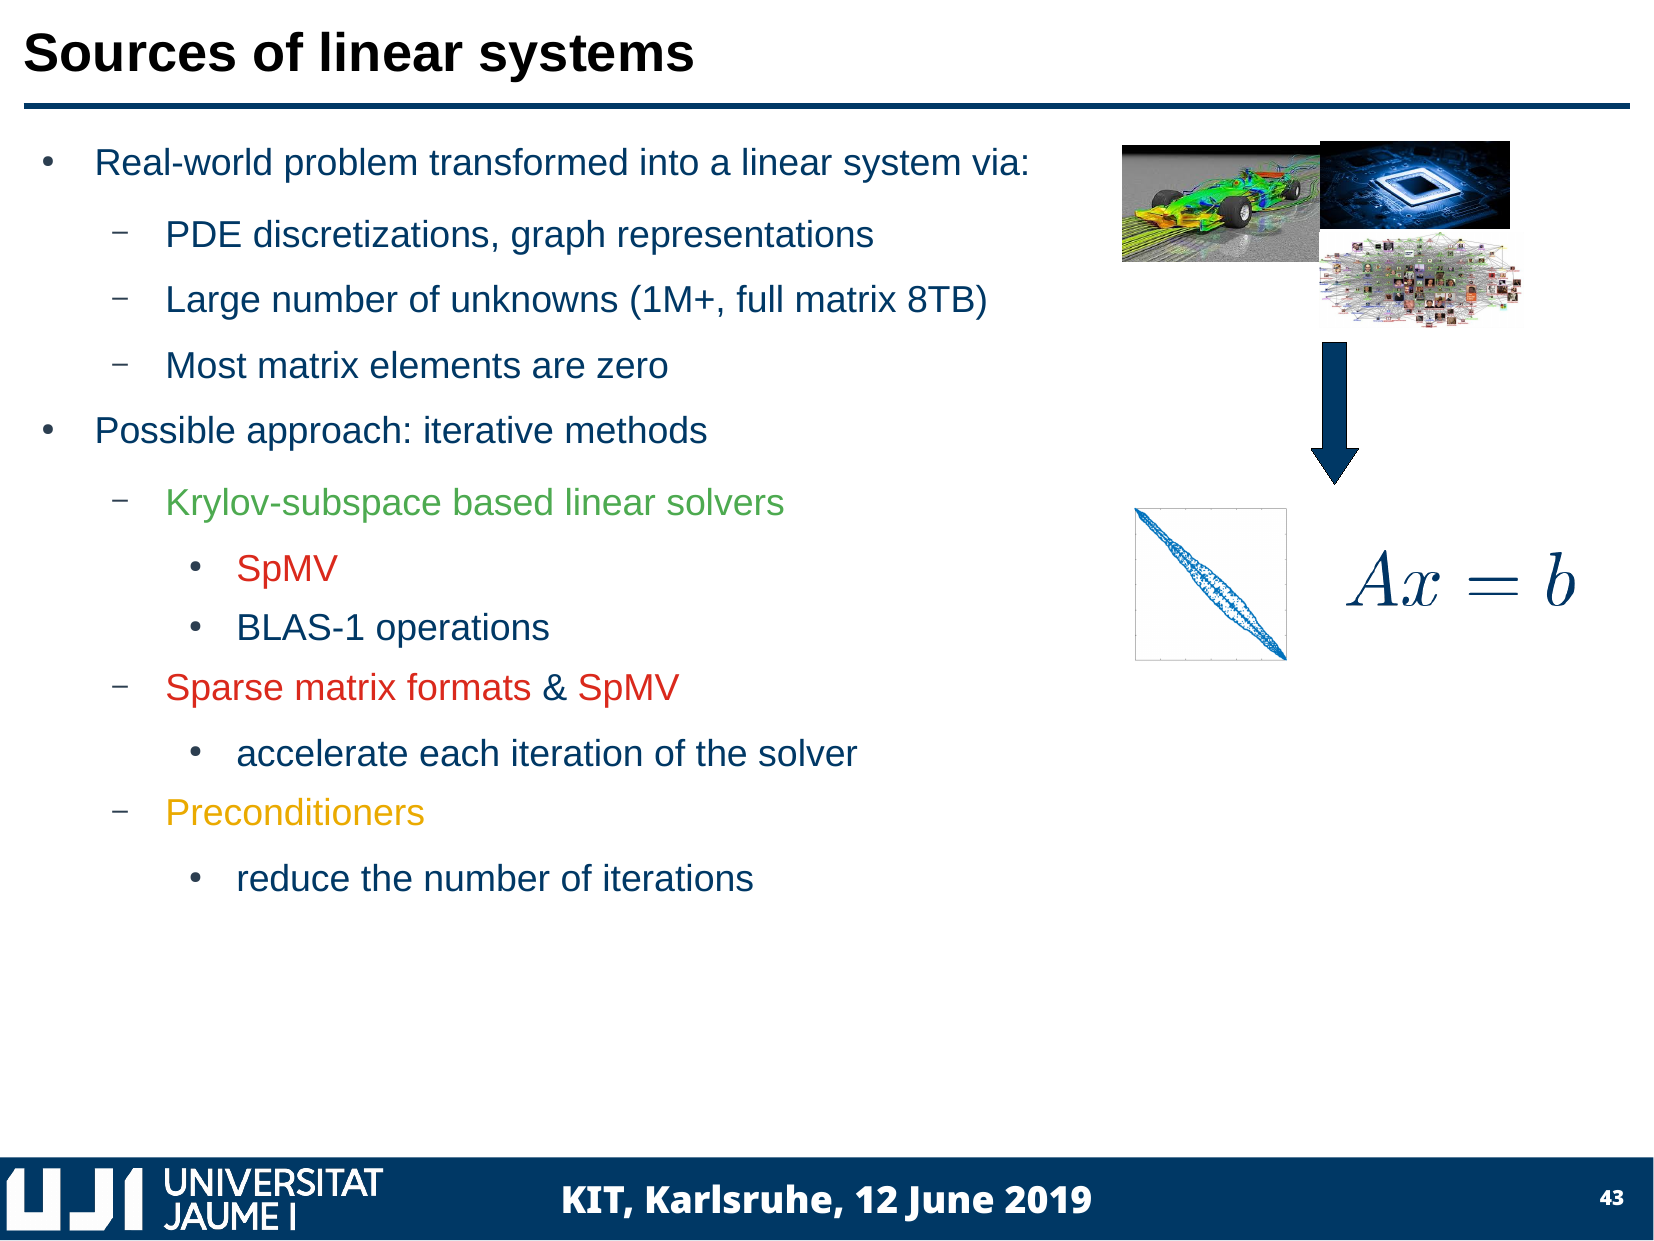

# Sources of linear systems
Real-world problem transformed into a linear system via:
PDE discretizations, graph representations
Large number of unknowns (1M+, full matrix 8TB)
Most matrix elements are zero
Possible approach: iterative methods
Krylov-subspace based linear solvers
SpMV
BLAS-1 operations
Sparse matrix formats & SpMV
accelerate each iteration of the solver
Preconditioners
reduce the number of iterations
KIT, Karlsruhe, 12 June 2019
43